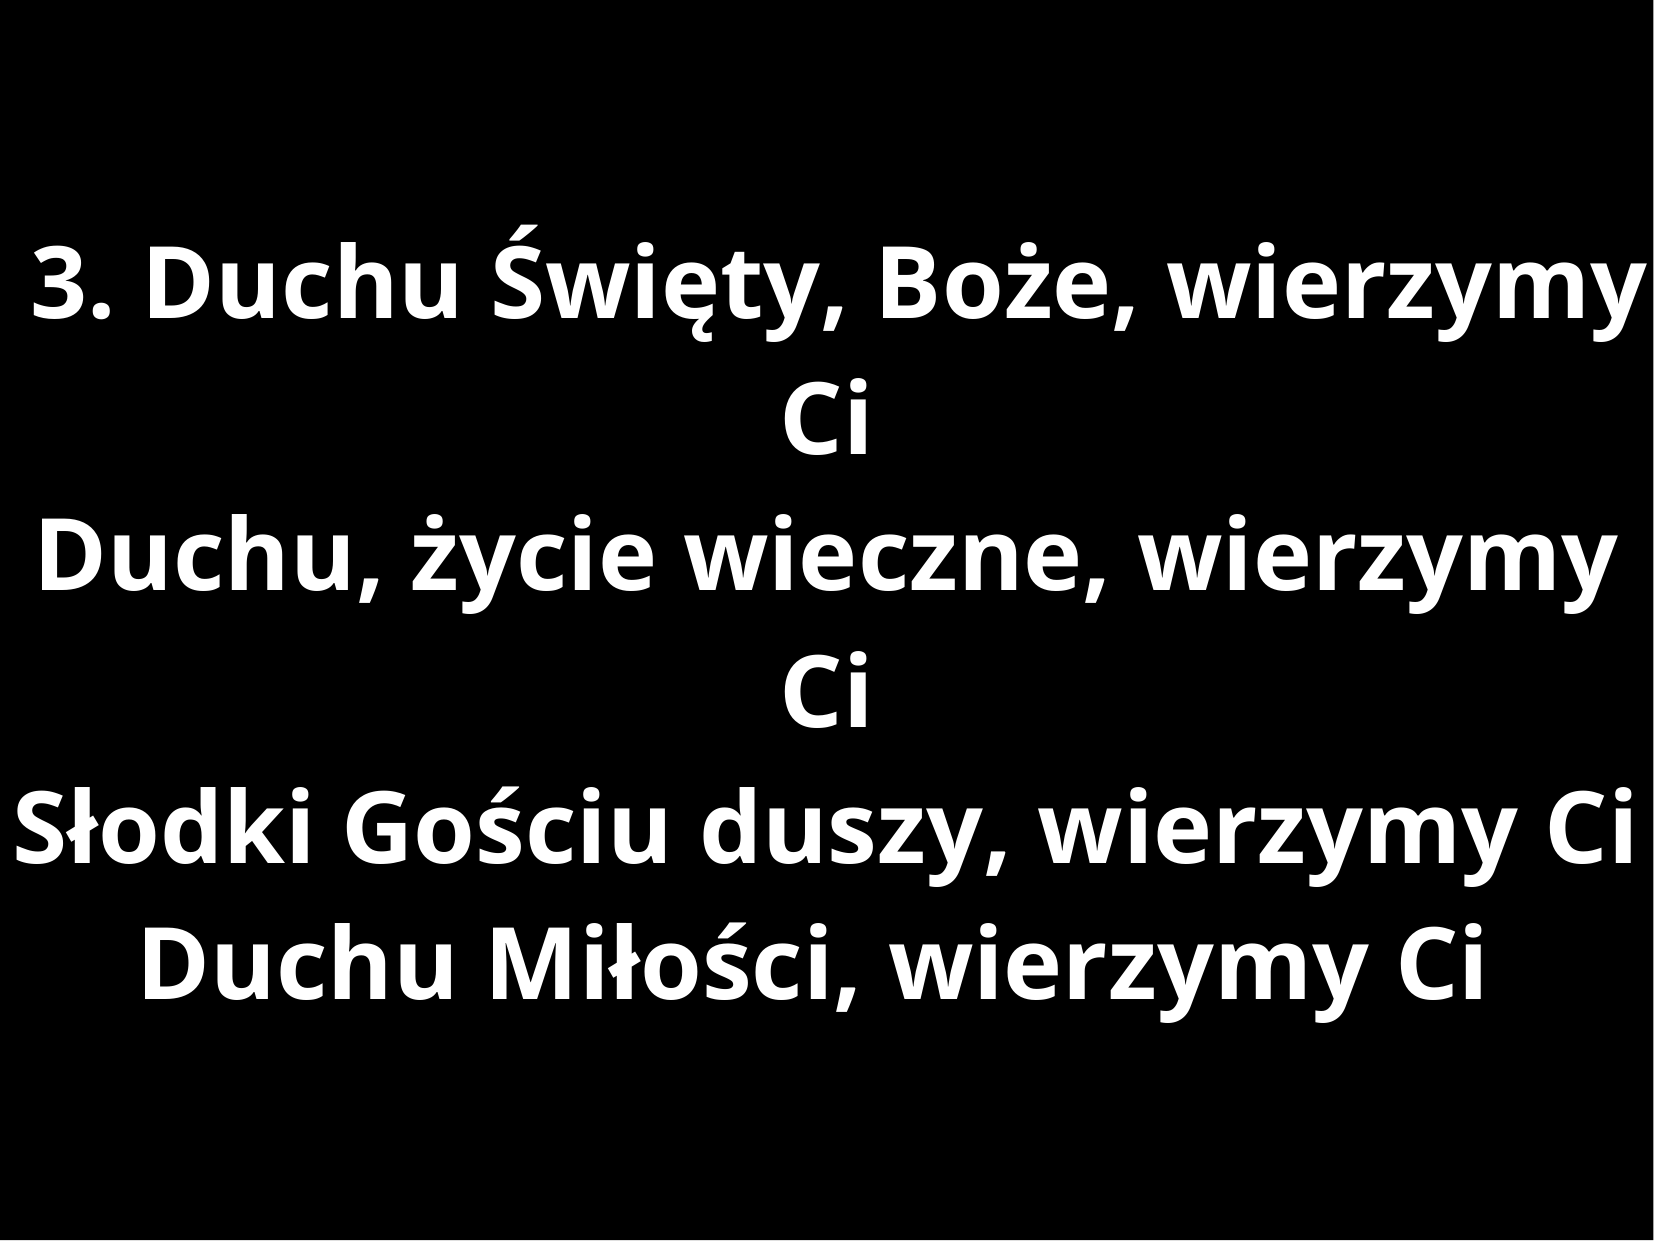

# 3. Duchu Święty, Boże, wierzymy Ci Duchu, życie wieczne, wierzymy Ci Słodki Gościu duszy, wierzymy Ci Duchu Miłości, wierzymy Ci